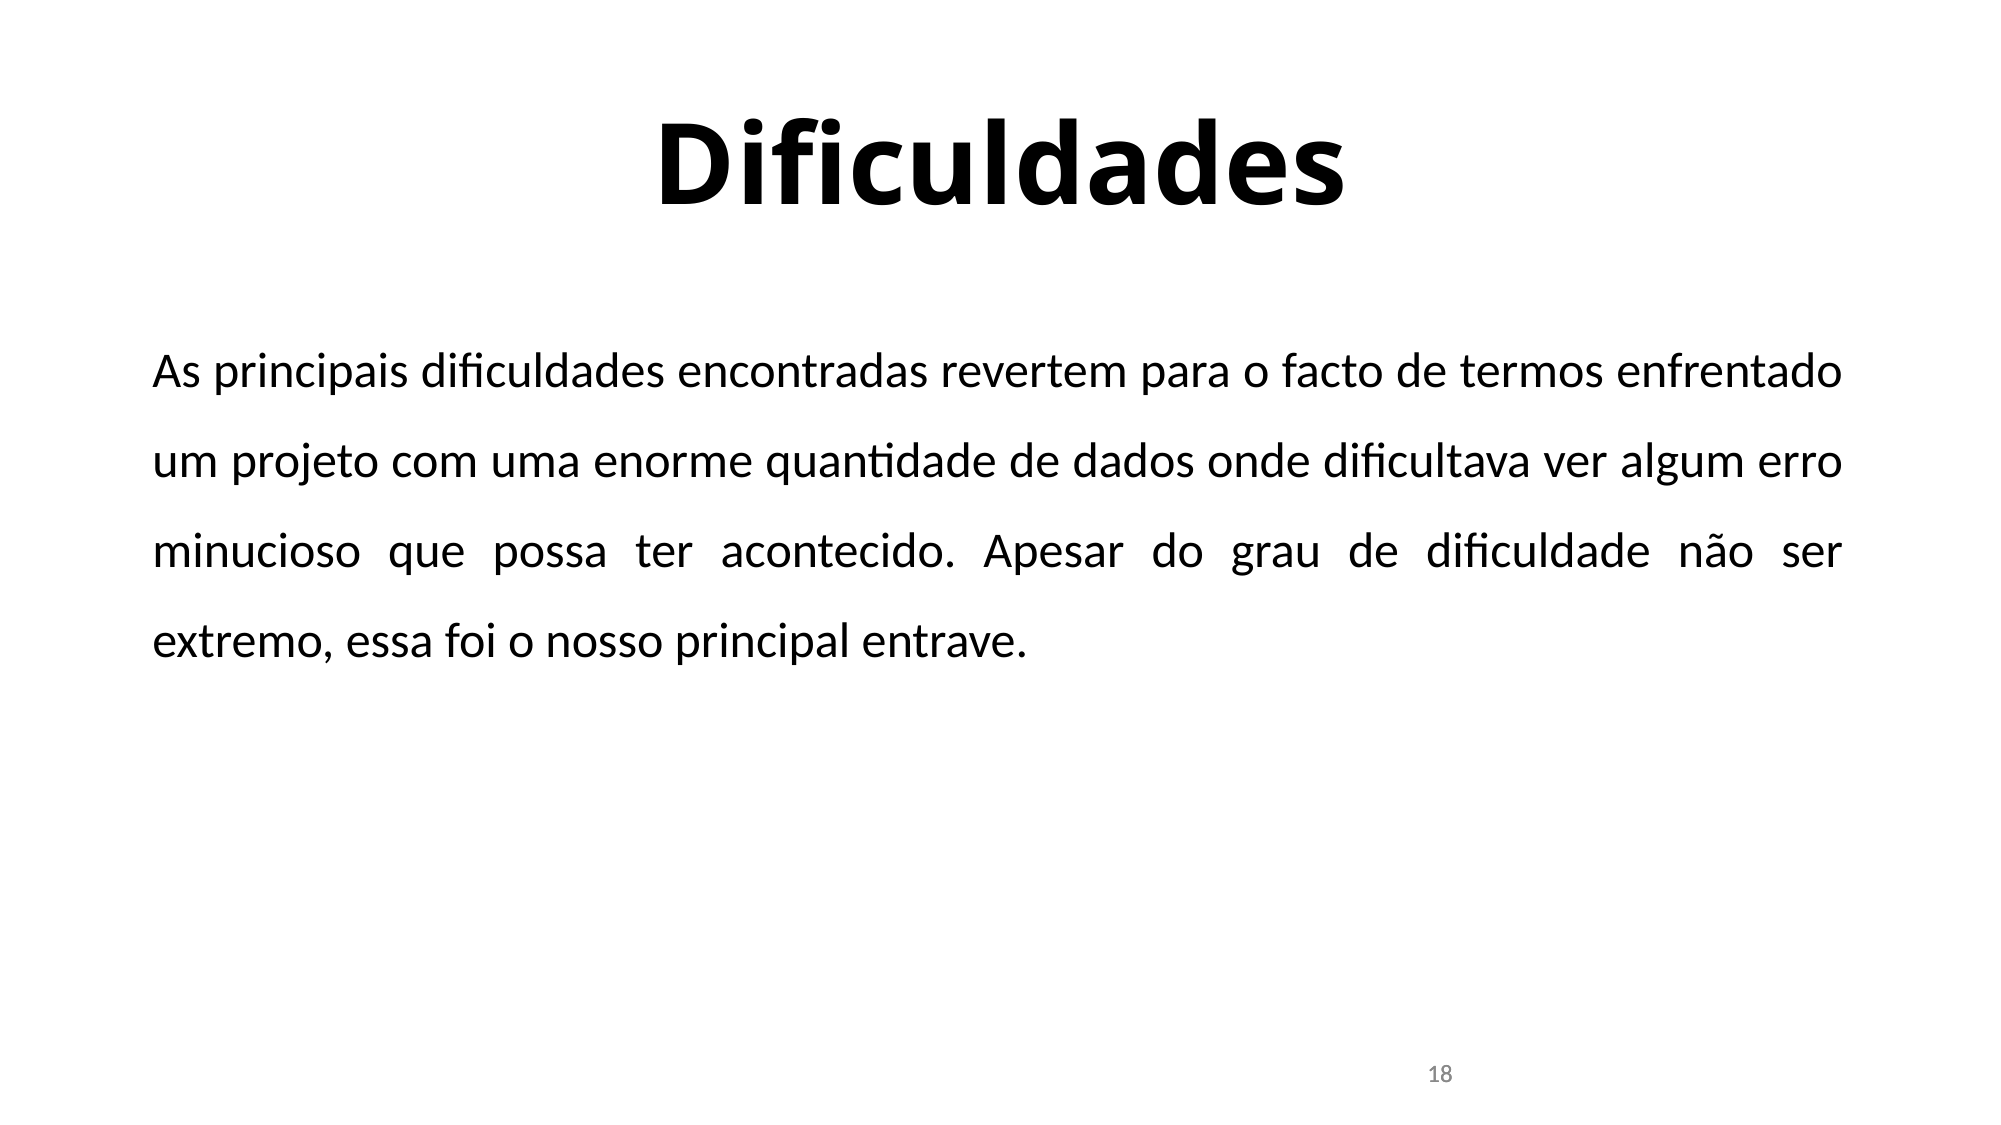

# Dificuldades
As principais dificuldades encontradas revertem para o facto de termos enfrentado um projeto com uma enorme quantidade de dados onde dificultava ver algum erro minucioso que possa ter acontecido. Apesar do grau de dificuldade não ser extremo, essa foi o nosso principal entrave.